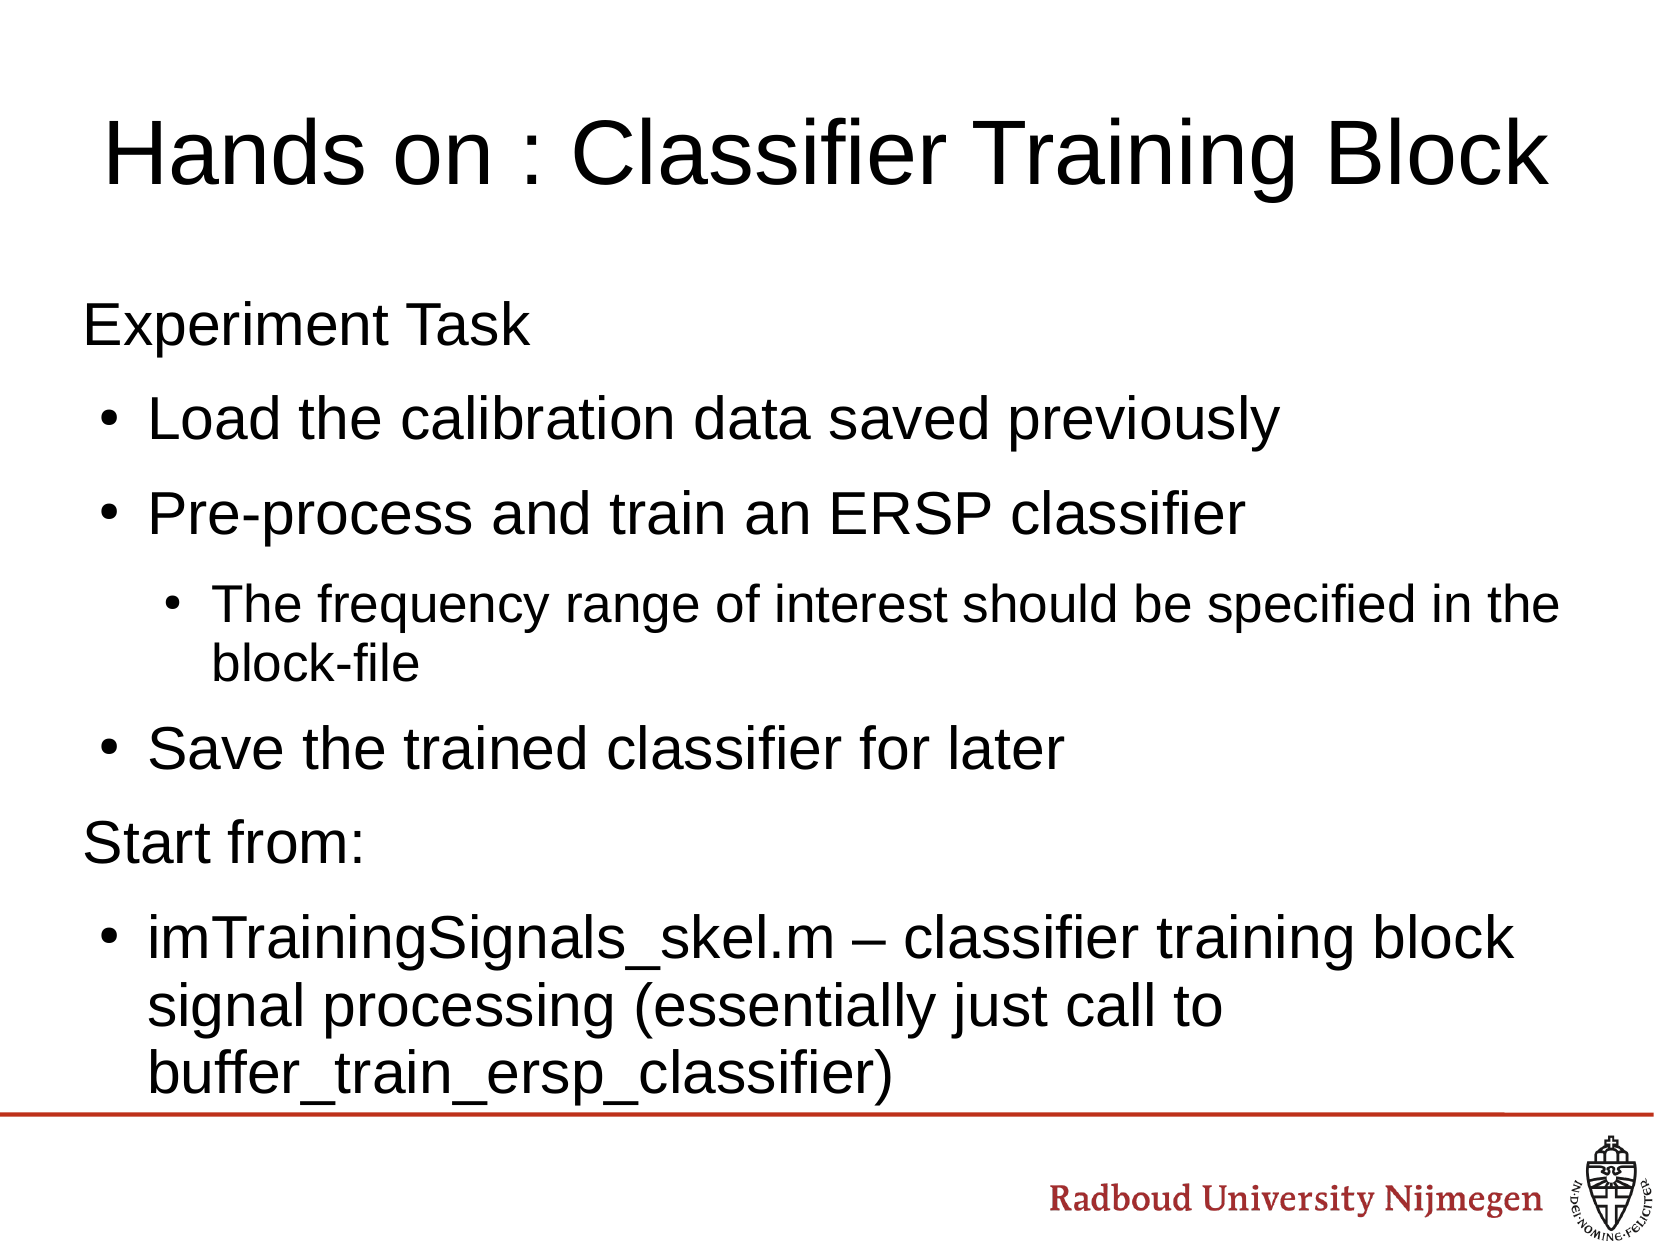

# Hands on : Classifier Training Block
Experiment Task
Load the calibration data saved previously
Pre-process and train an ERSP classifier
The frequency range of interest should be specified in the block-file
Save the trained classifier for later
Start from:
imTrainingSignals_skel.m – classifier training block signal processing (essentially just call to buffer_train_ersp_classifier)